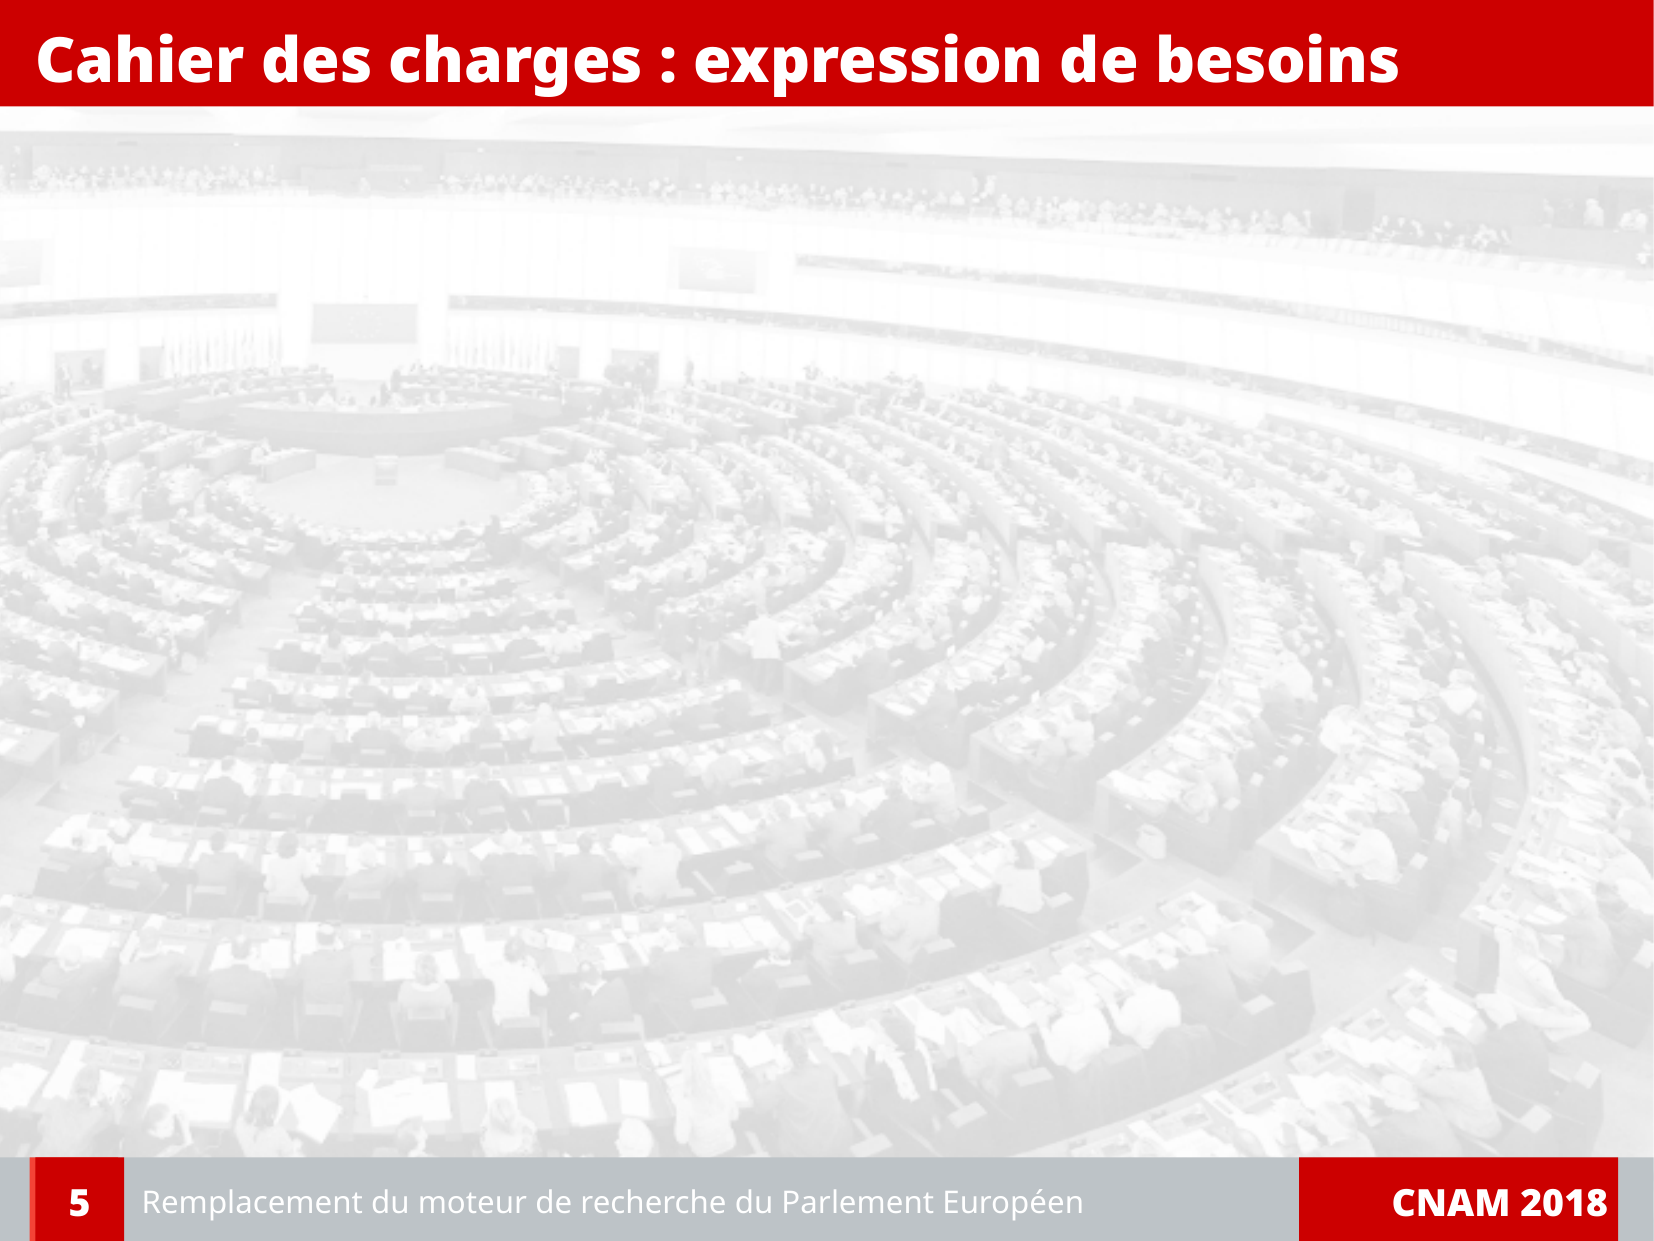

# Cahier des charges : expression de besoins
5
Remplacement du moteur de recherche du Parlement Européen